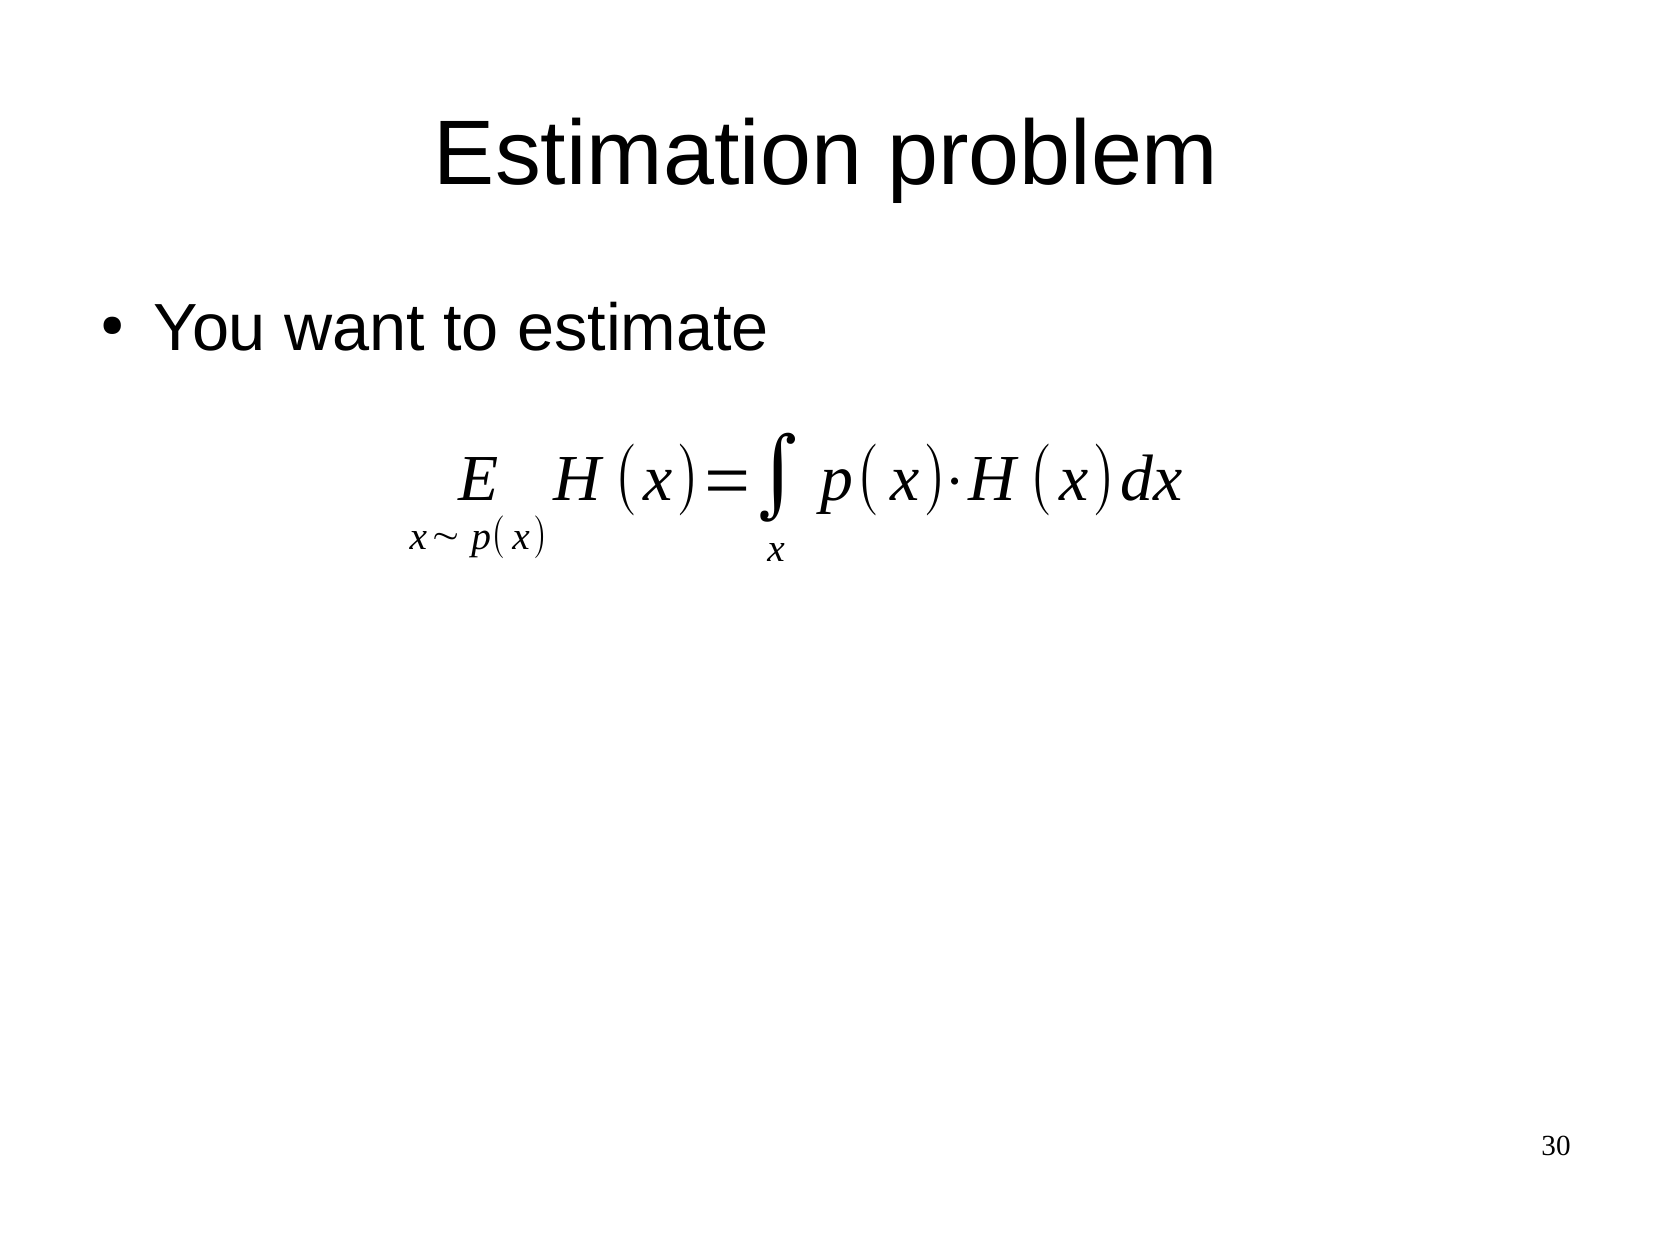

# Estimation problem
You want to estimate
30